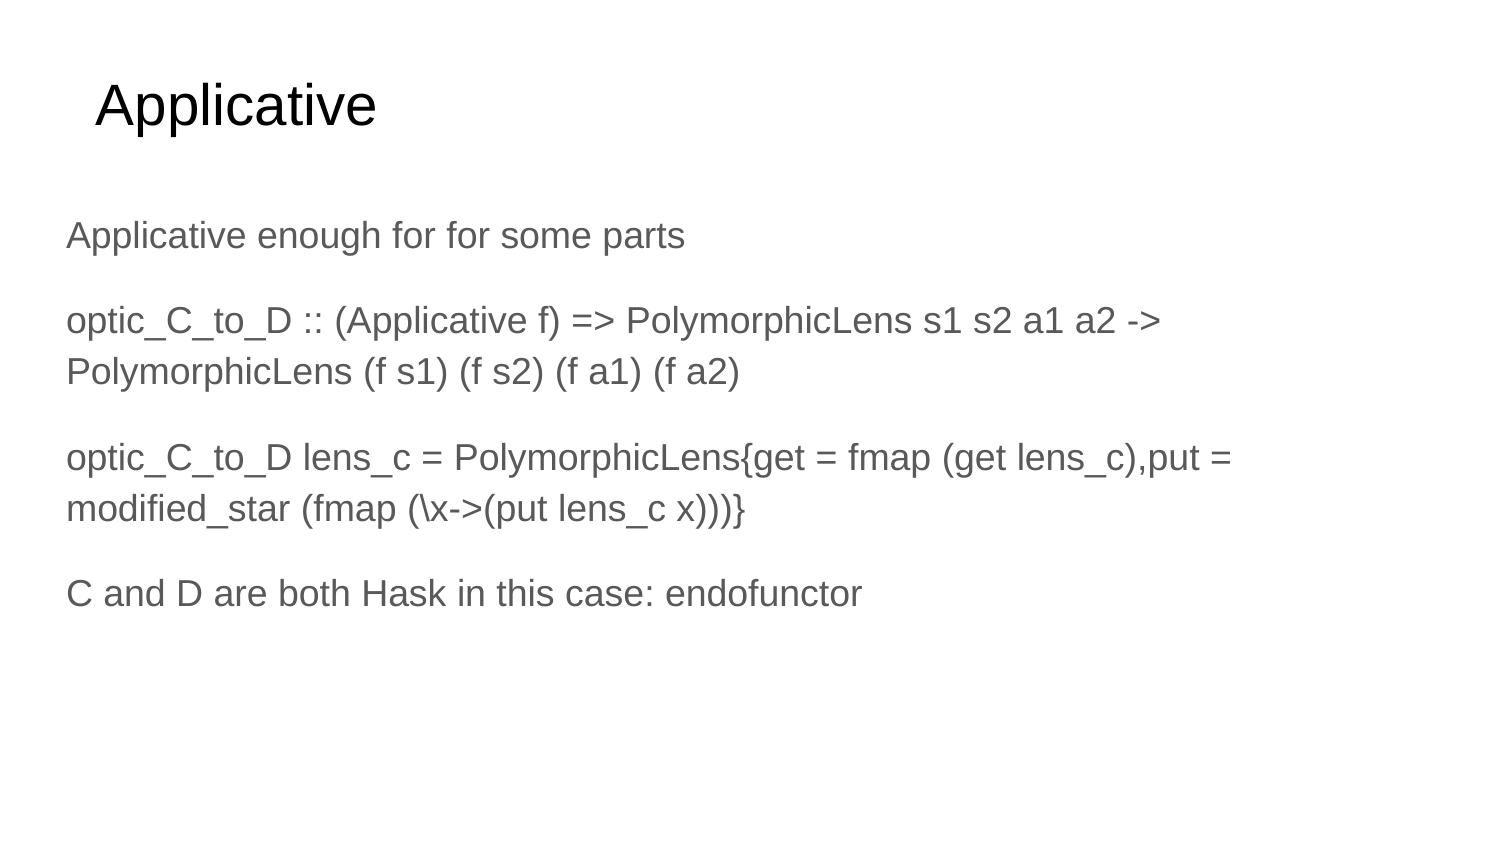

# Applicative
Applicative enough for for some parts
optic_C_to_D :: (Applicative f) => PolymorphicLens s1 s2 a1 a2 -> PolymorphicLens (f s1) (f s2) (f a1) (f a2)
optic_C_to_D lens_c = PolymorphicLens{get = fmap (get lens_c),put = modified_star (fmap (\x->(put lens_c x)))}
C and D are both Hask in this case: endofunctor